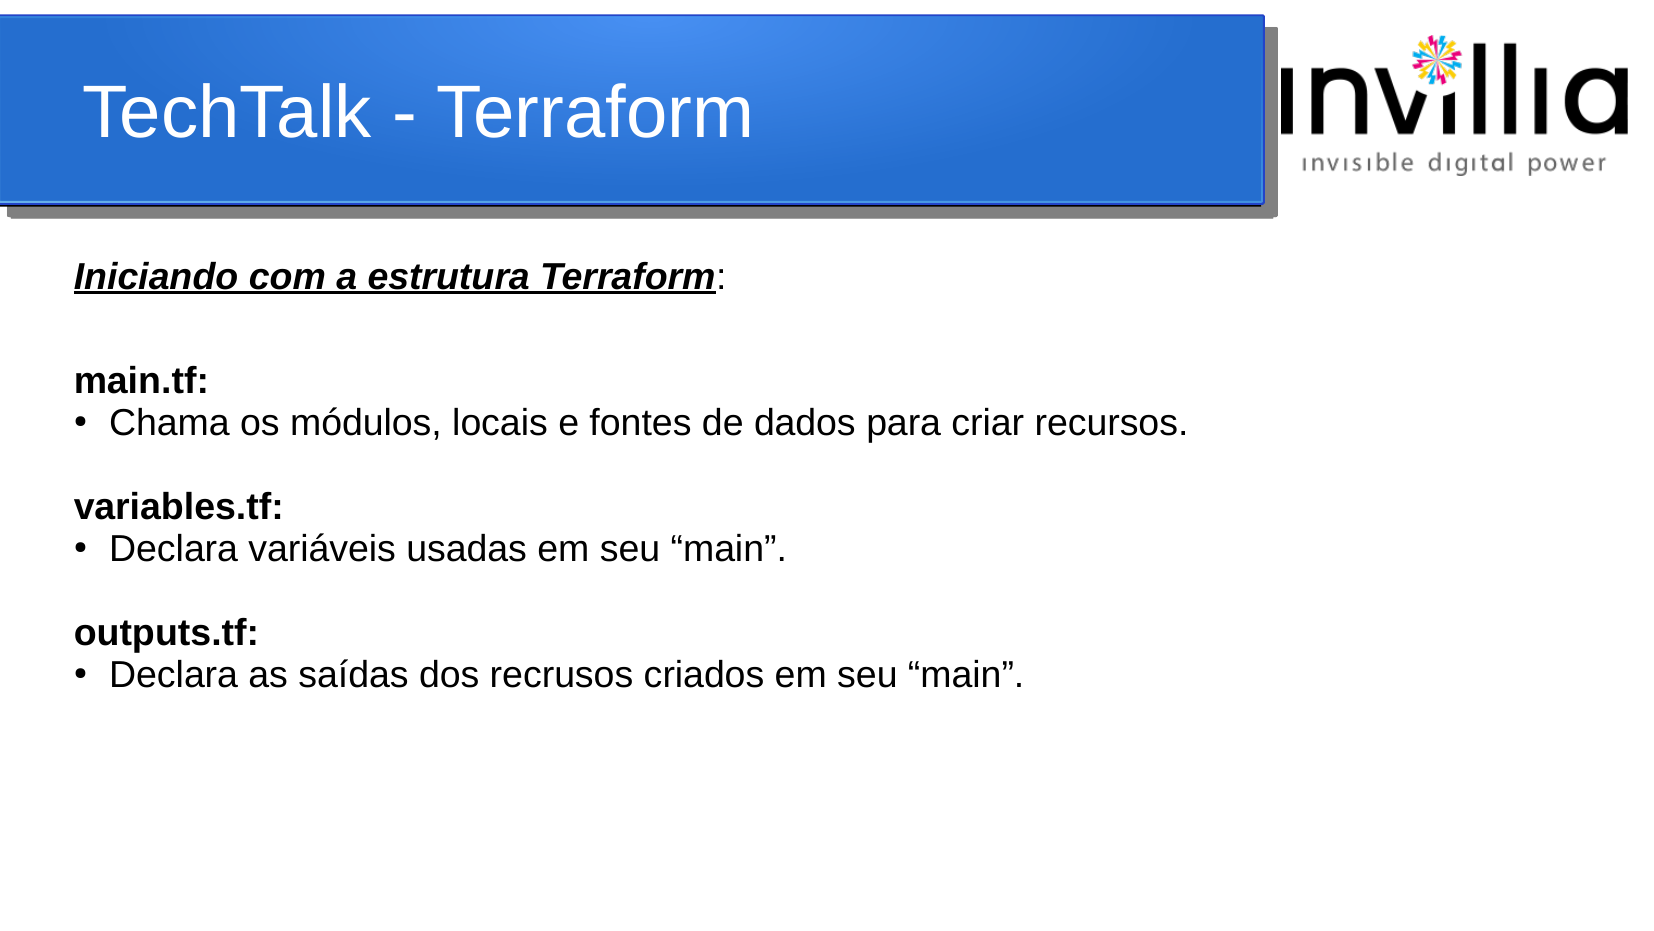

# TechTalk - Terraform
Iniciando com a estrutura Terraform:
main.tf:
Chama os módulos, locais e fontes de dados para criar recursos.
variables.tf:
Declara variáveis usadas em seu “main”.
outputs.tf:
Declara as saídas dos recrusos criados em seu “main”.